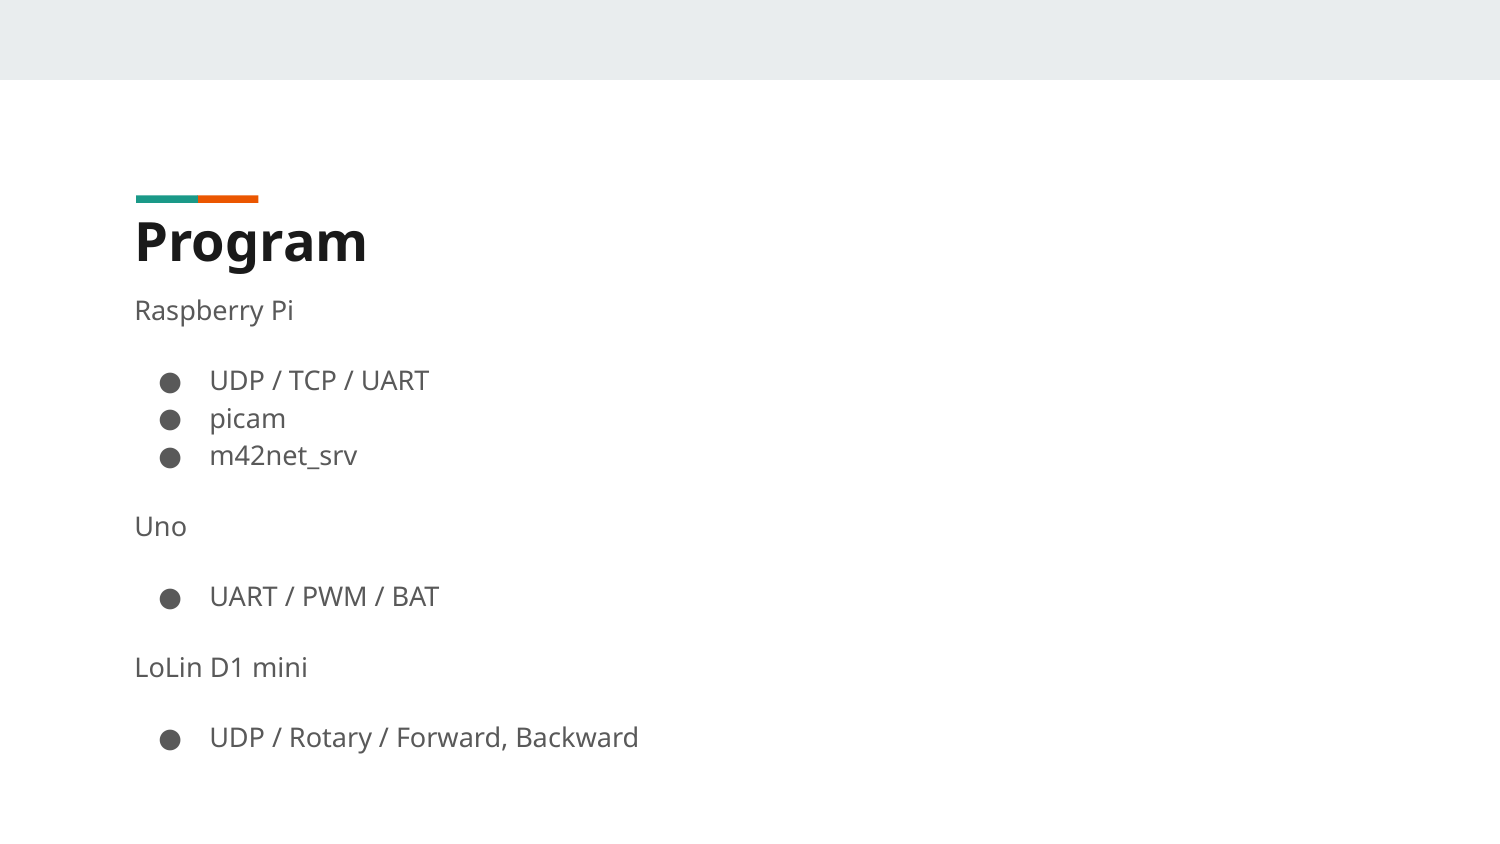

# Program
Raspberry Pi
UDP / TCP / UART
picam
m42net_srv
Uno
UART / PWM / BAT
LoLin D1 mini
UDP / Rotary / Forward, Backward